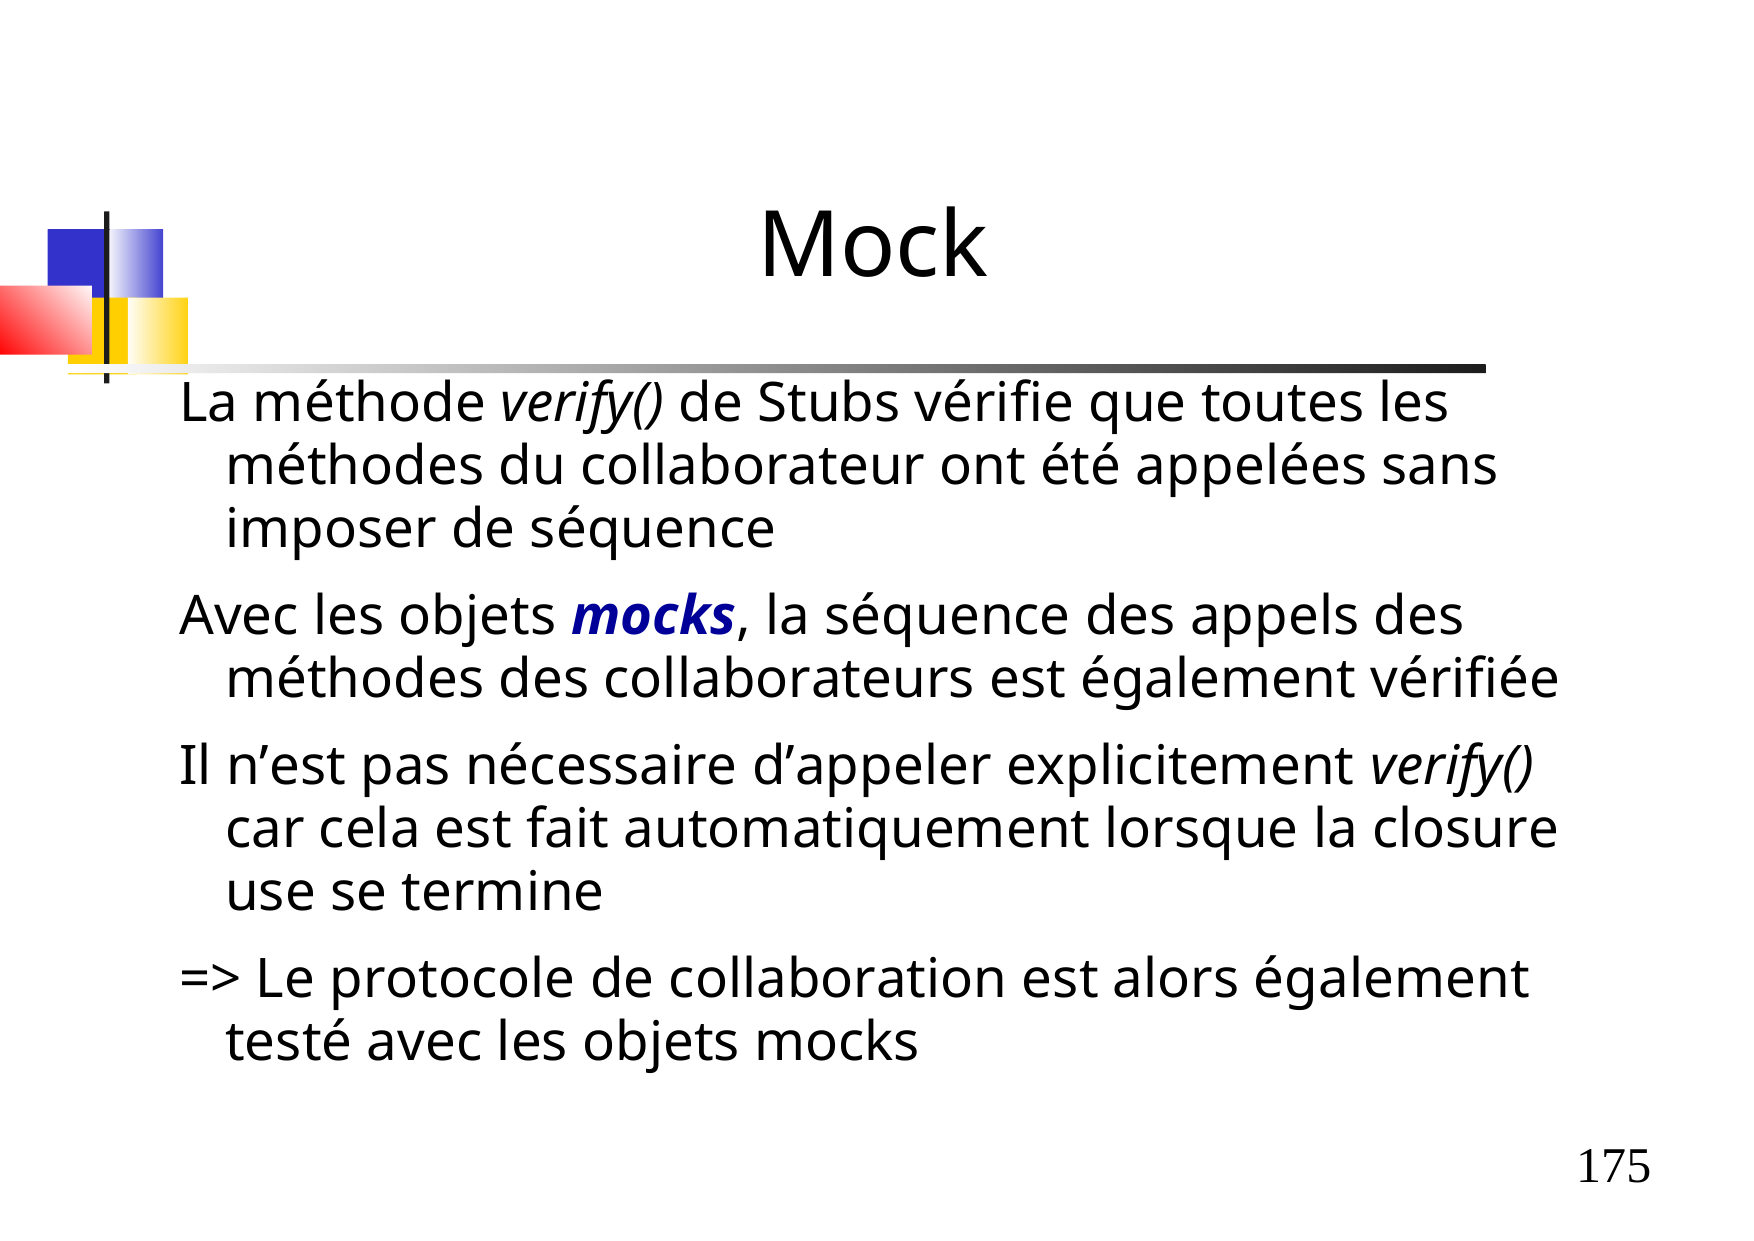

# Mock
La méthode verify() de Stubs vérifie que toutes les méthodes du collaborateur ont été appelées sans imposer de séquence
Avec les objets mocks, la séquence des appels des méthodes des collaborateurs est également vérifiée
Il n’est pas nécessaire d’appeler explicitement verify() car cela est fait automatiquement lorsque la closure use se termine
=> Le protocole de collaboration est alors également testé avec les objets mocks